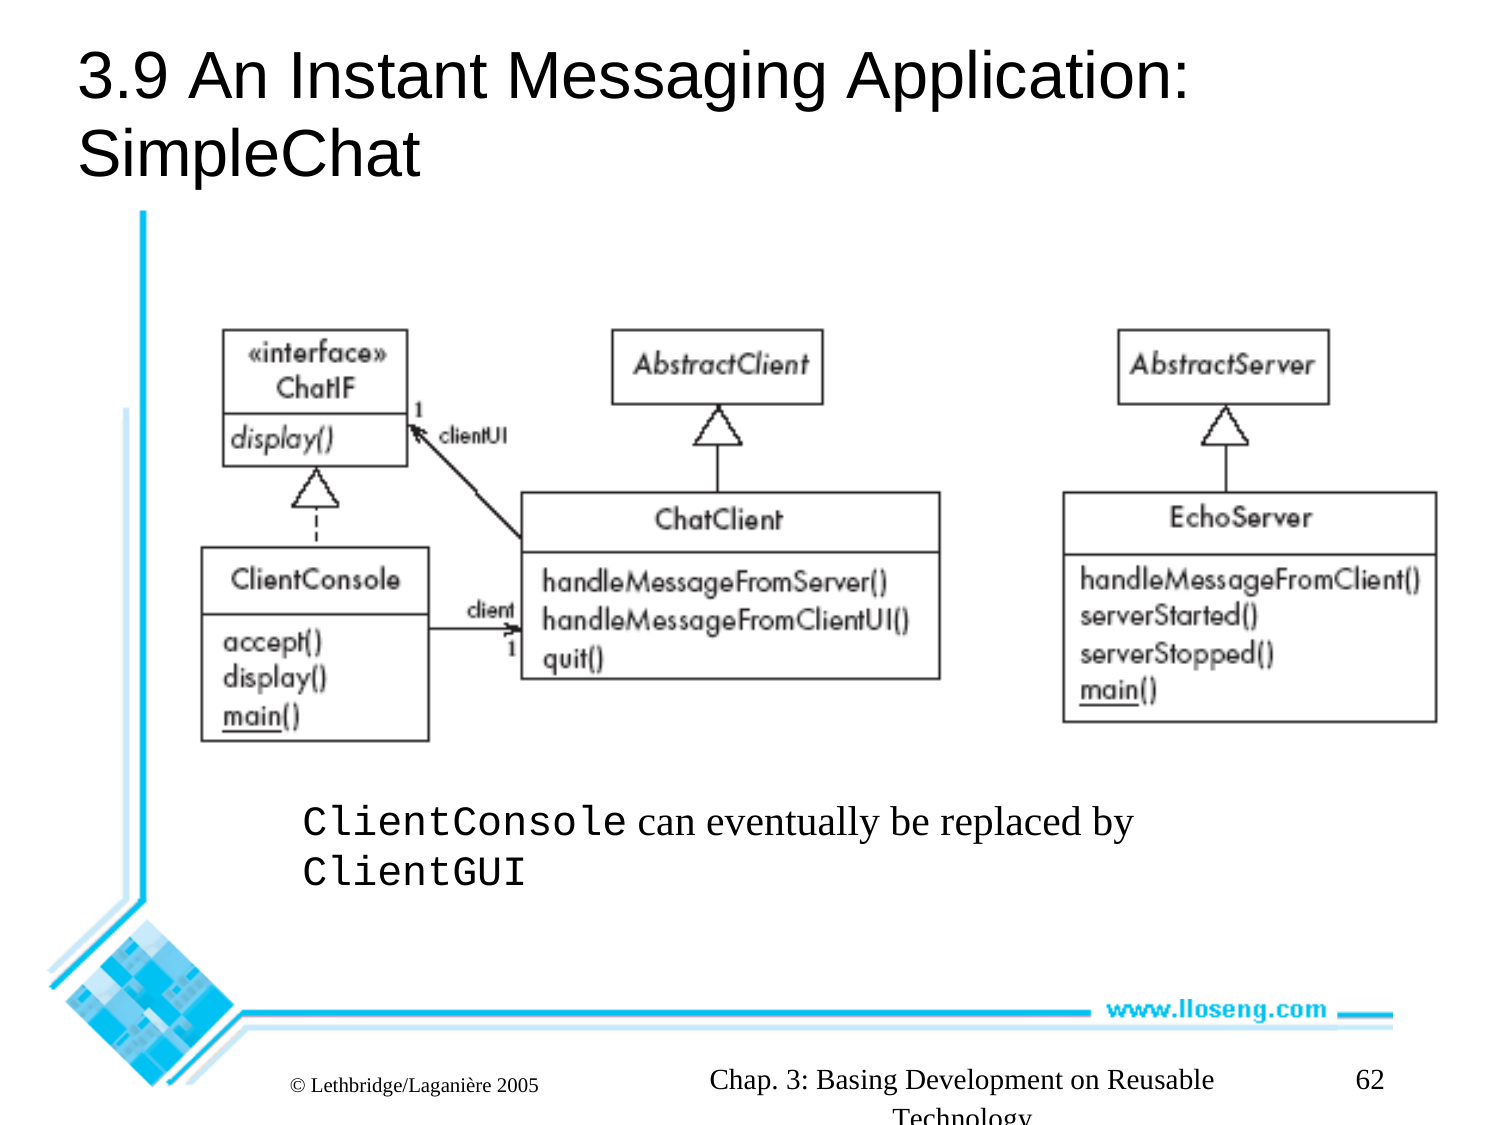

# 3.9 An Instant Messaging Application: SimpleChat
ClientConsole can eventually be replaced by ClientGUI
Chap. 3: Basing Development on Reusable Technology
© Lethbridge/Laganière 2005